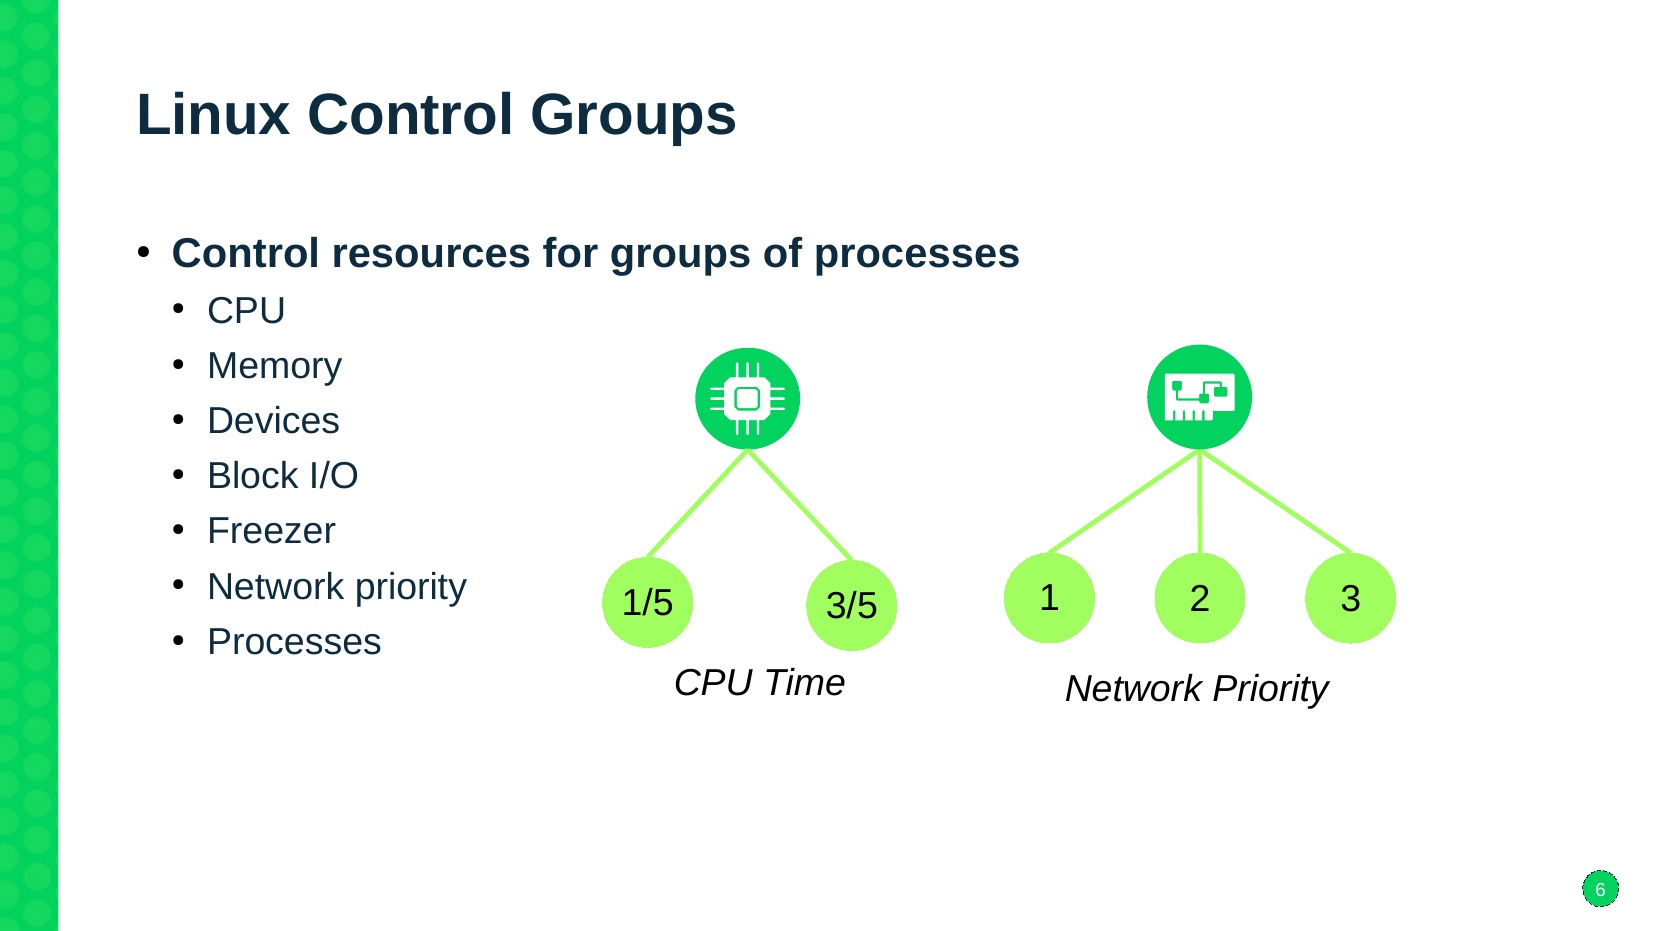

# Linux Control Groups
Control resources for groups of processes
CPU
Memory
Devices
Block I/O
Freezer
Network priority
Processes
1
2
3
1/5
3/5
CPU Time
Network Priority
6